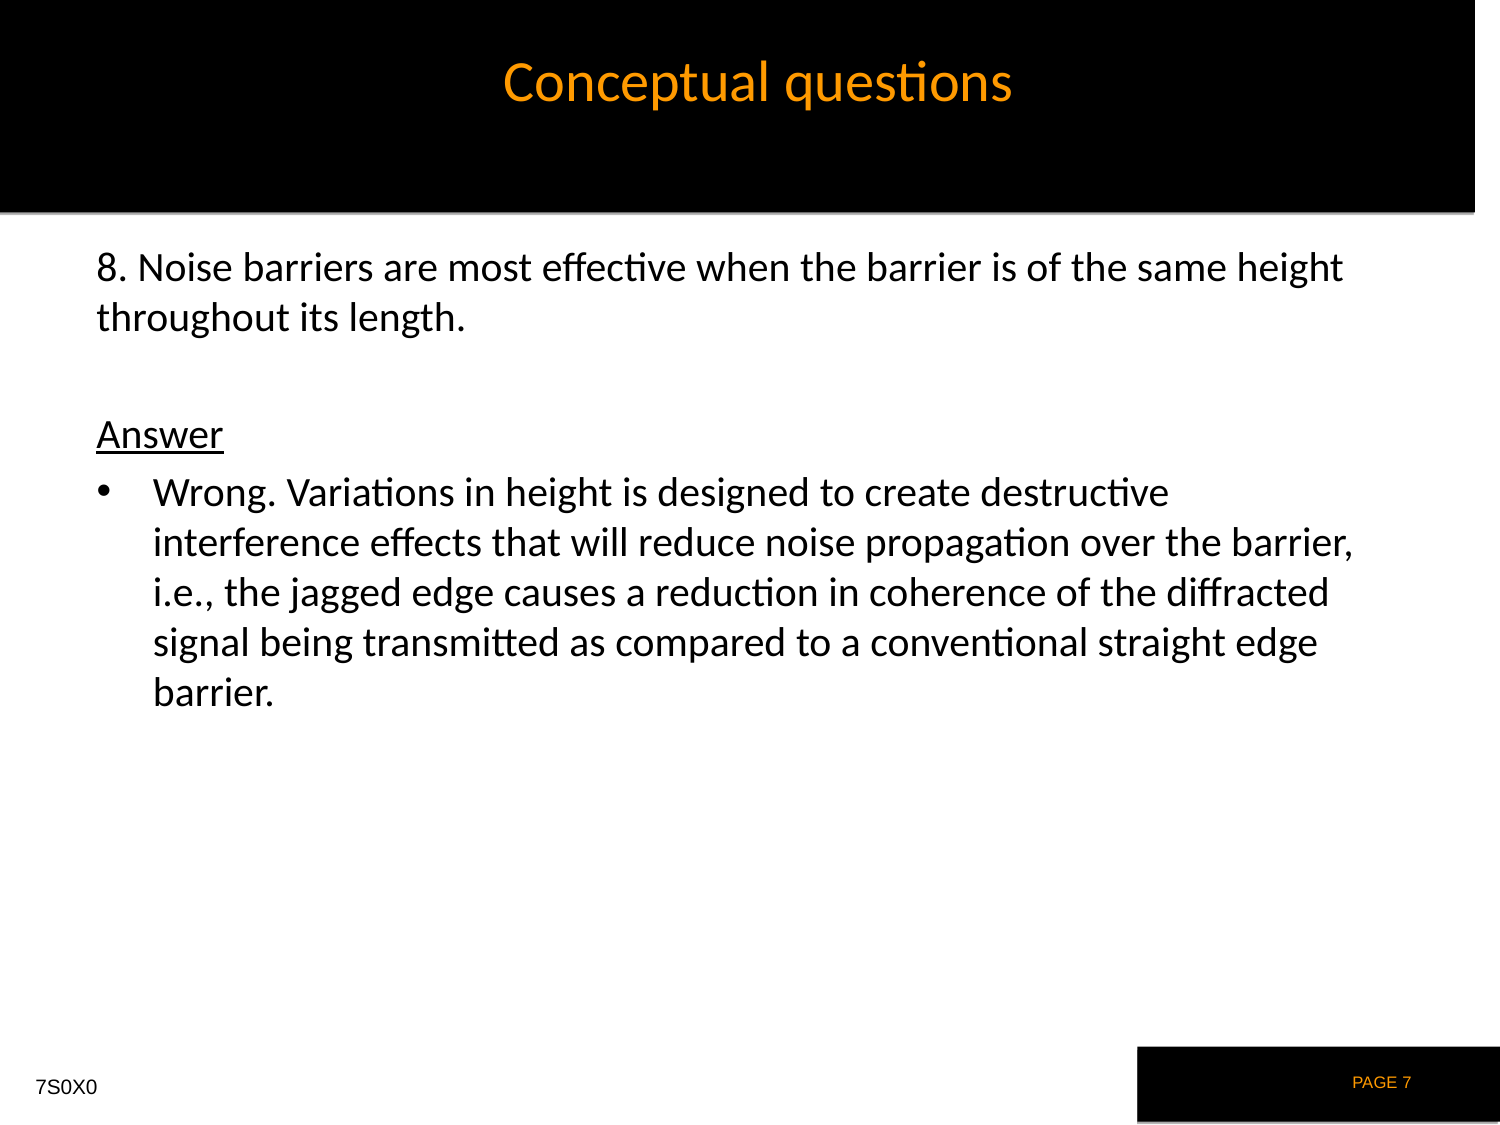

# Conceptual questions
8. Noise barriers are most effective when the barrier is of the same height throughout its length.
Answer
Wrong. Variations in height is designed to create destructive interference effects that will reduce noise propagation over the barrier, i.e., the jagged edge causes a reduction in coherence of the diffracted signal being transmitted as compared to a conventional straight edge barrier.
PAGE 7
7S0X0
2017/02/09
PAGE